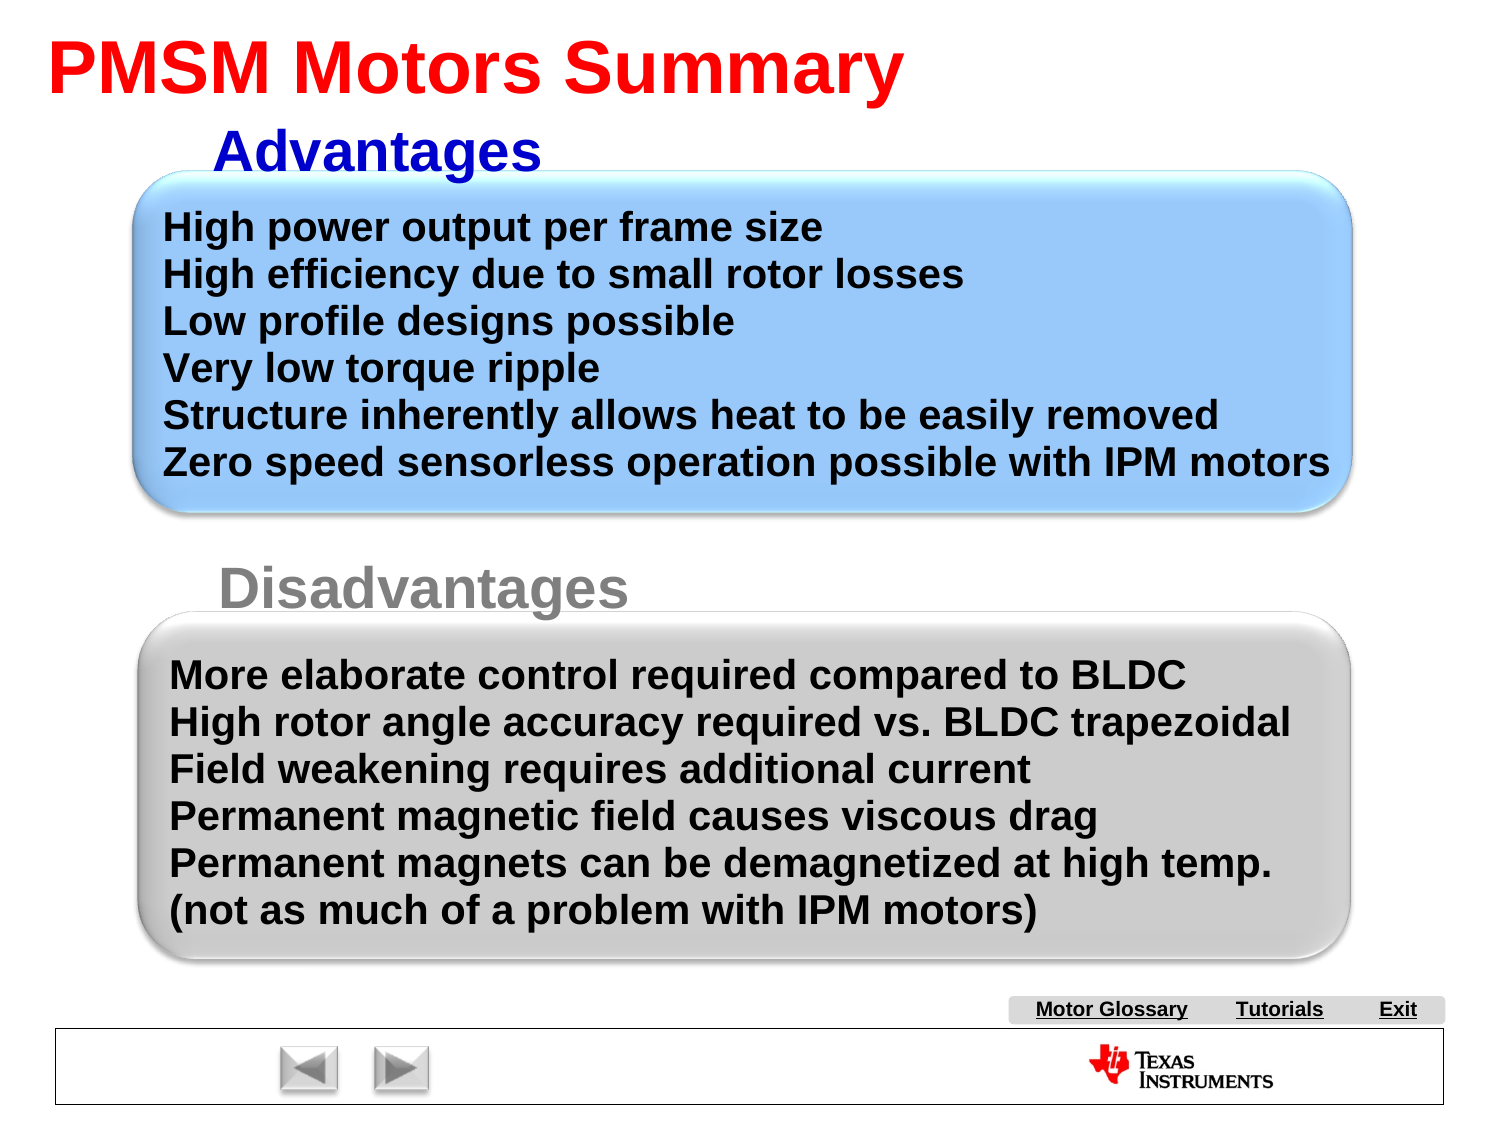

# PMSM Motors Summary
Advantages
High power output per frame size
High efficiency due to small rotor losses
Low profile designs possible
Very low torque ripple
Structure inherently allows heat to be easily removed
Zero speed sensorless operation possible with IPM motors
Disadvantages
More elaborate control required compared to BLDC
High rotor angle accuracy required vs. BLDC trapezoidal
Field weakening requires additional current
Permanent magnetic field causes viscous drag
Permanent magnets can be demagnetized at high temp. (not as much of a problem with IPM motors)